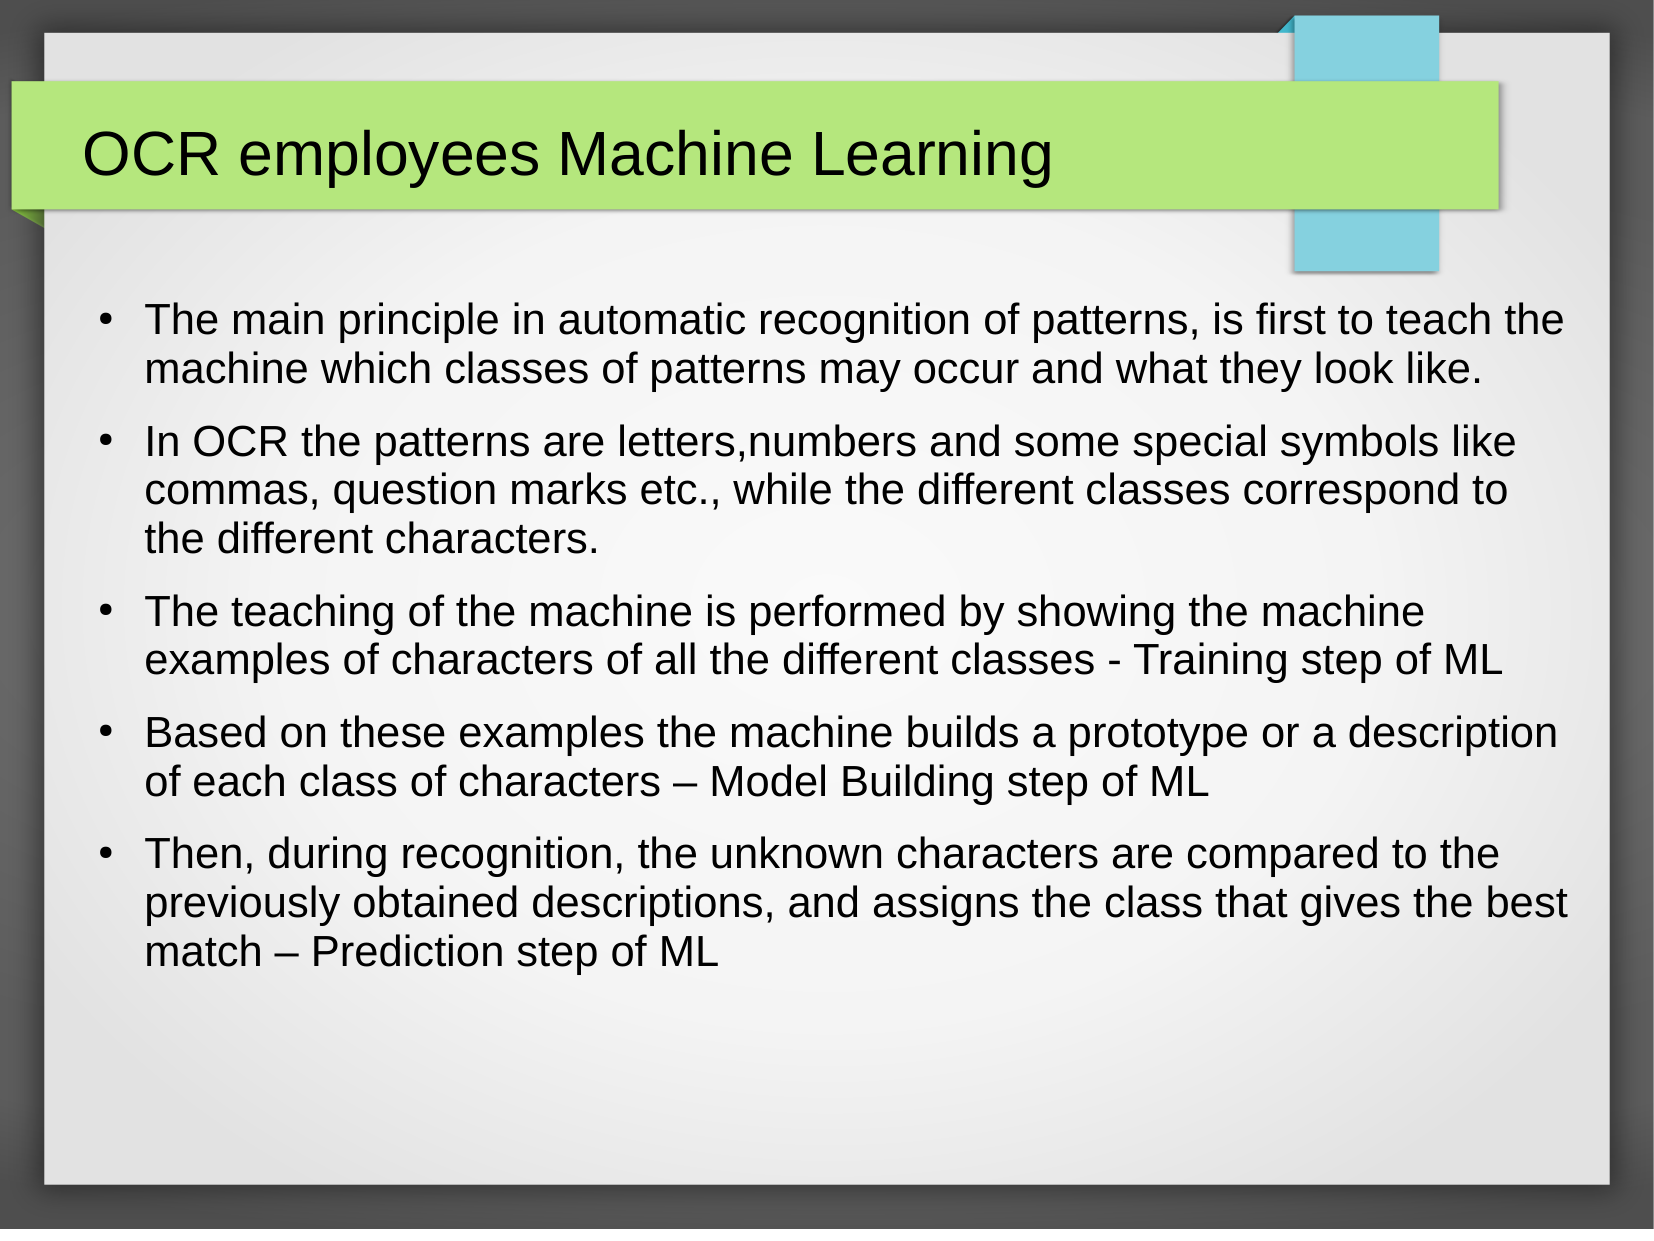

# OCR employees Machine Learning
The main principle in automatic recognition of patterns, is first to teach the machine which classes of patterns may occur and what they look like.
In OCR the patterns are letters,numbers and some special symbols like commas, question marks etc., while the different classes correspond to the different characters.
The teaching of the machine is performed by showing the machine examples of characters of all the different classes - Training step of ML
Based on these examples the machine builds a prototype or a description of each class of characters – Model Building step of ML
Then, during recognition, the unknown characters are compared to the previously obtained descriptions, and assigns the class that gives the best match – Prediction step of ML